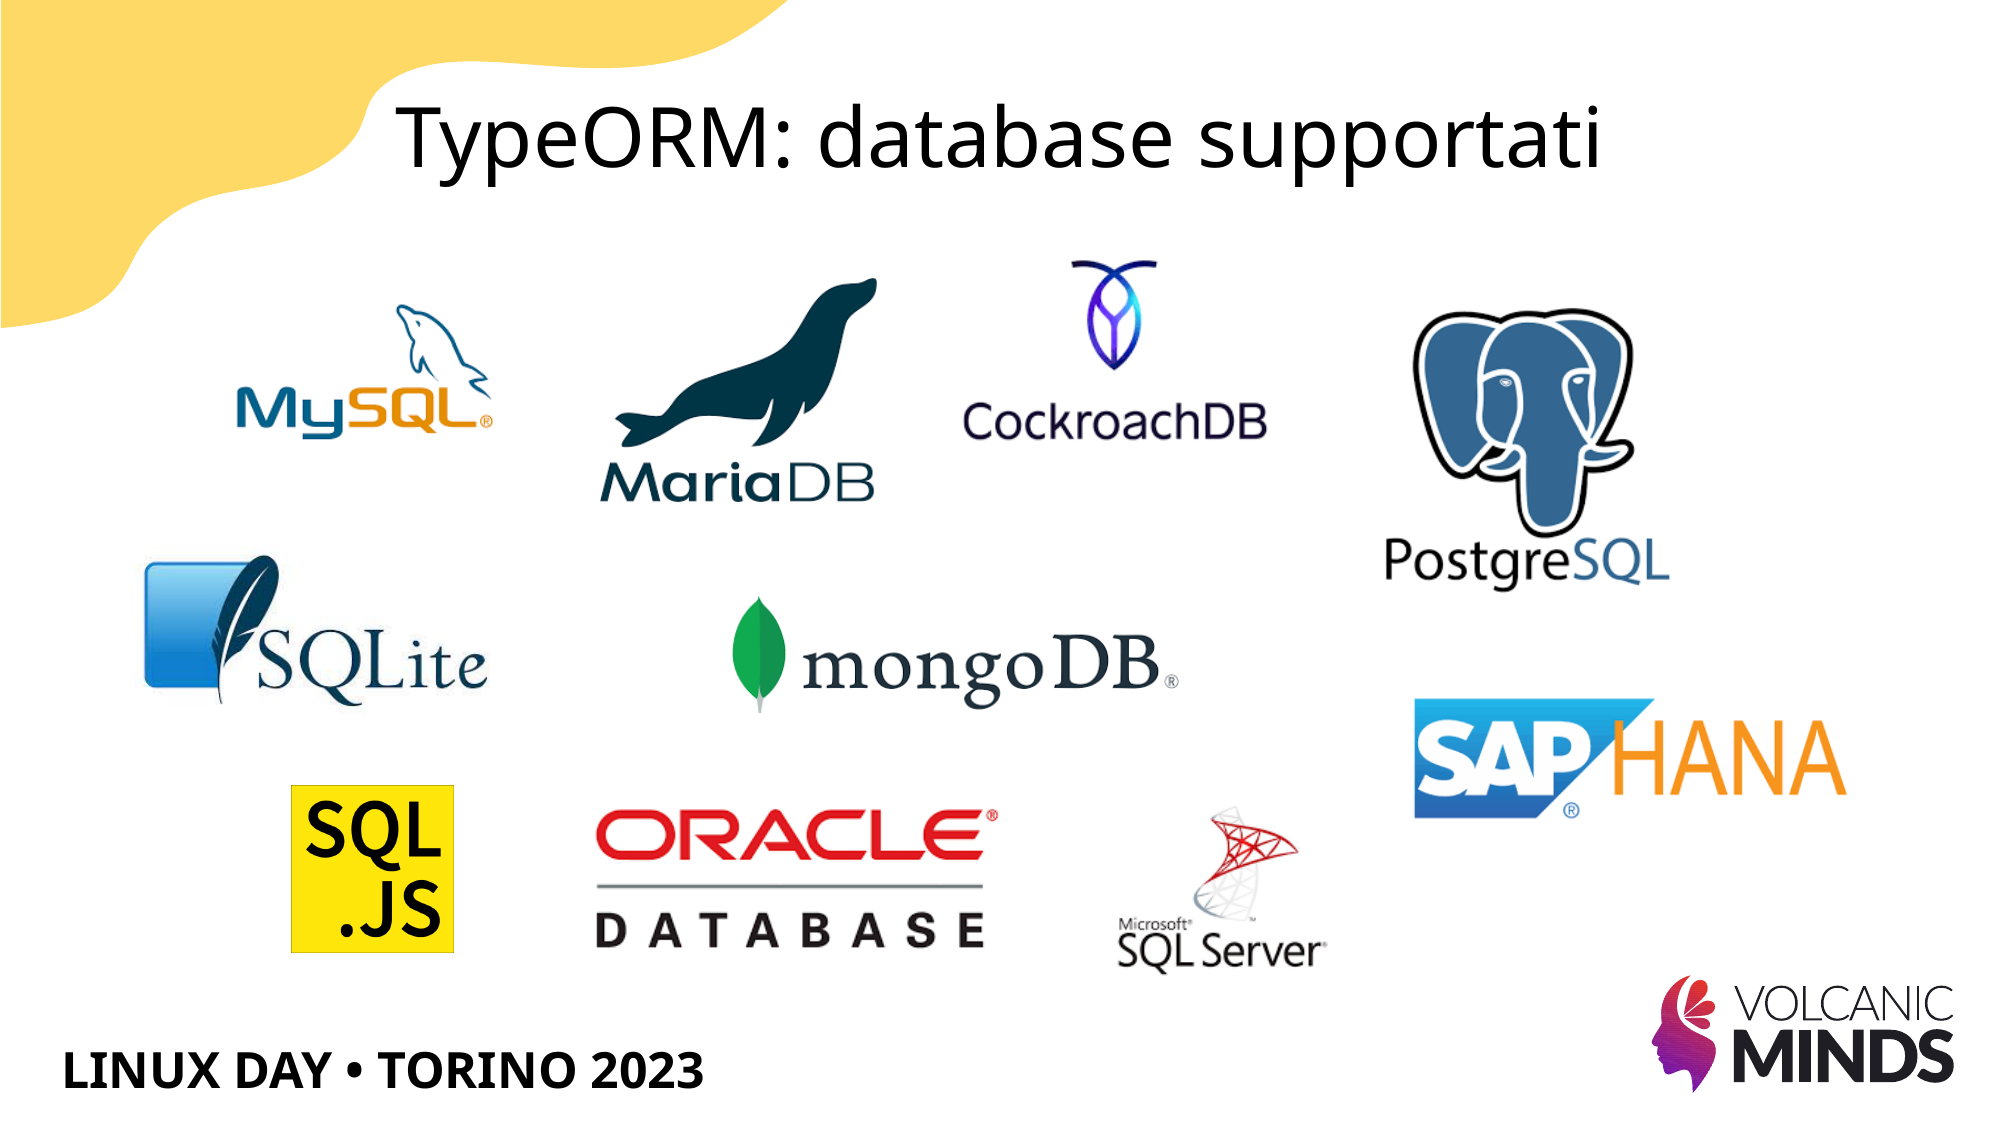

# TypeORM: database supportati
LINUX DAY • TORINO 2023